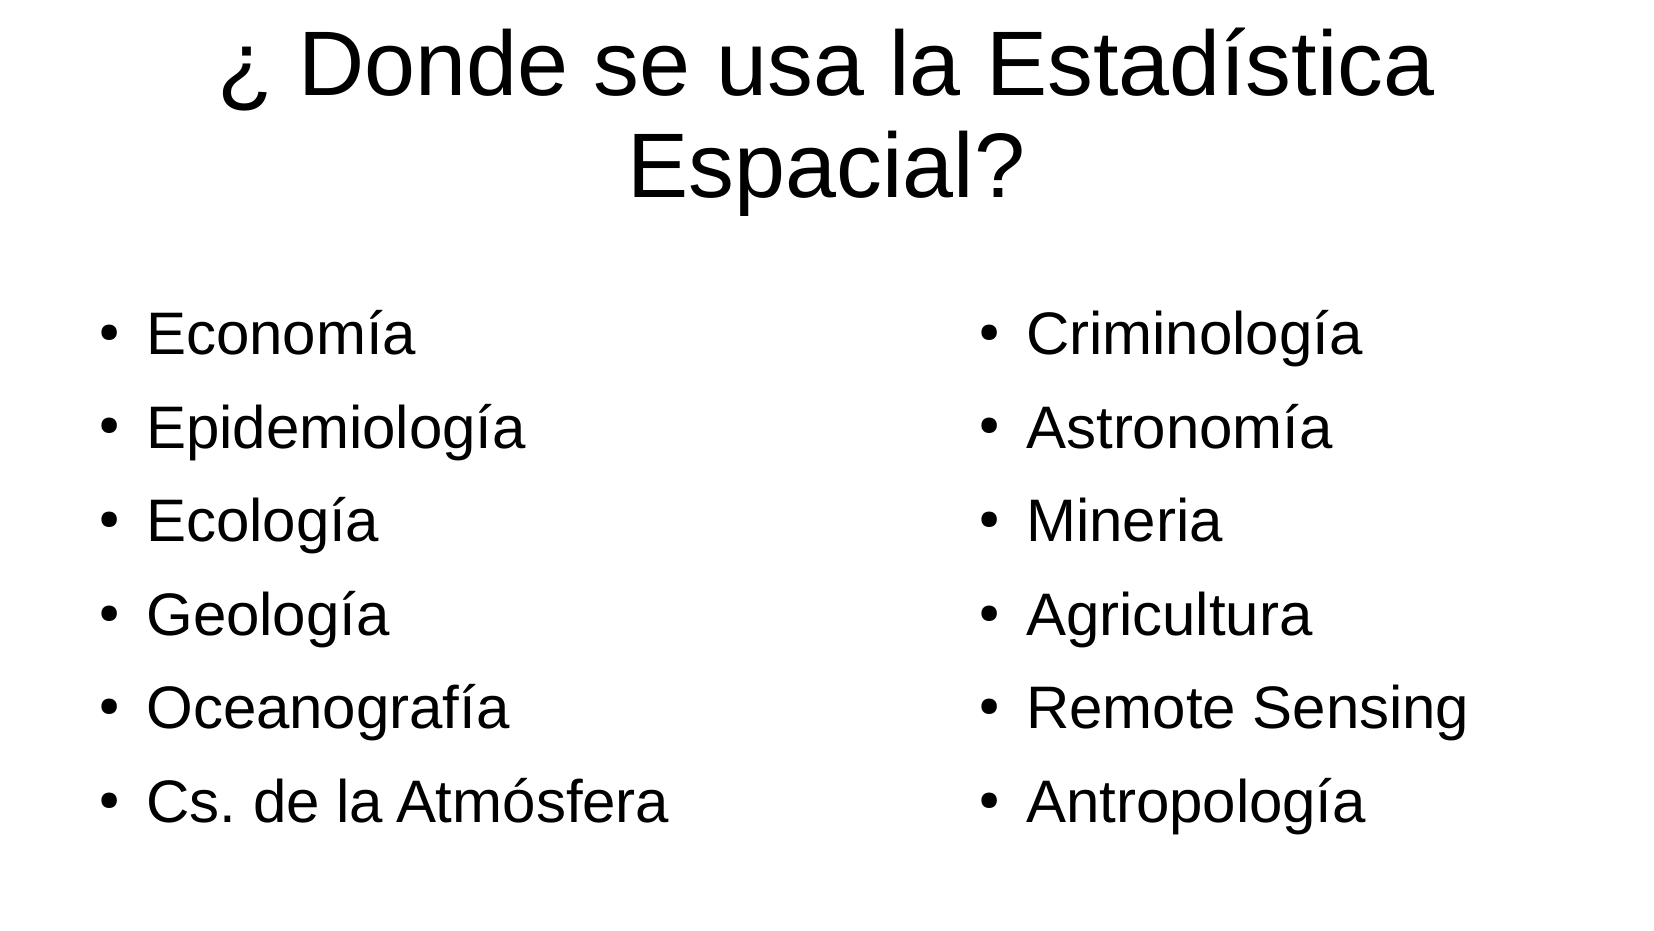

# ¿ Donde se usa la Estadística Espacial?
Economía
Epidemiología
Ecología
Geología
Oceanografía
Cs. de la Atmósfera
Criminología
Astronomía
Mineria
Agricultura
Remote Sensing
Antropología